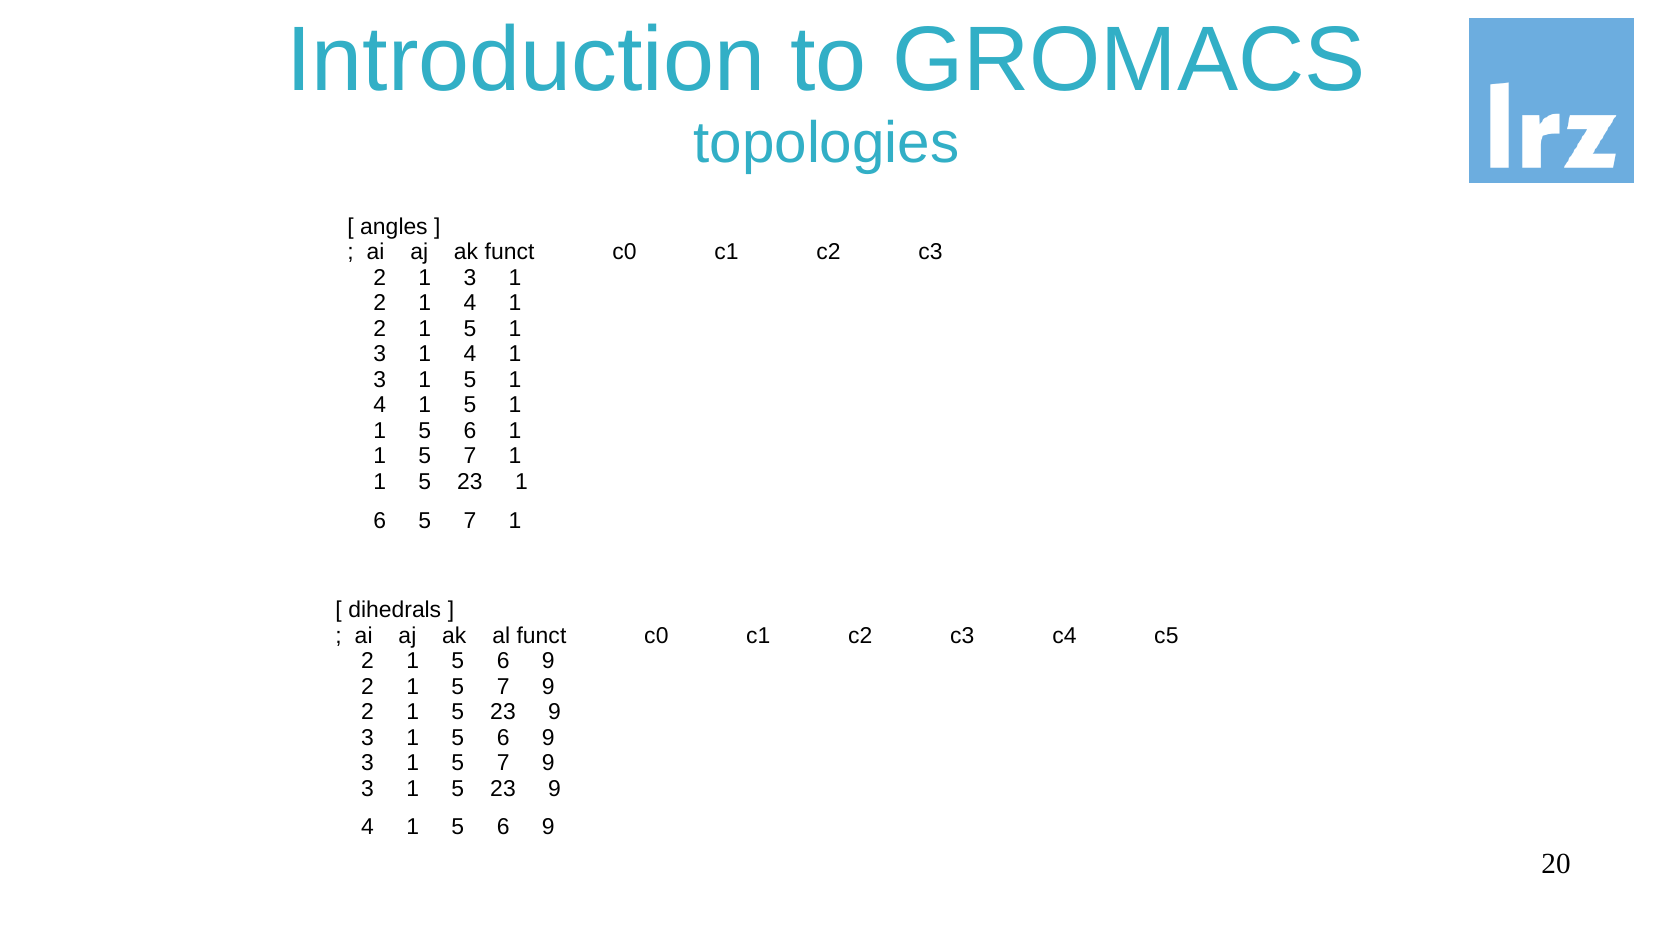

# Introduction to GROMACS topologies
[ angles ]
; ai aj ak funct c0 c1 c2 c3
 2 1 3 1
 2 1 4 1
 2 1 5 1
 3 1 4 1
 3 1 5 1
 4 1 5 1
 1 5 6 1
 1 5 7 1
 1 5 23 1
 6 5 7 1
[ dihedrals ]
; ai aj ak al funct c0 c1 c2 c3 c4 c5
 2 1 5 6 9
 2 1 5 7 9
 2 1 5 23 9
 3 1 5 6 9
 3 1 5 7 9
 3 1 5 23 9
 4 1 5 6 9
20